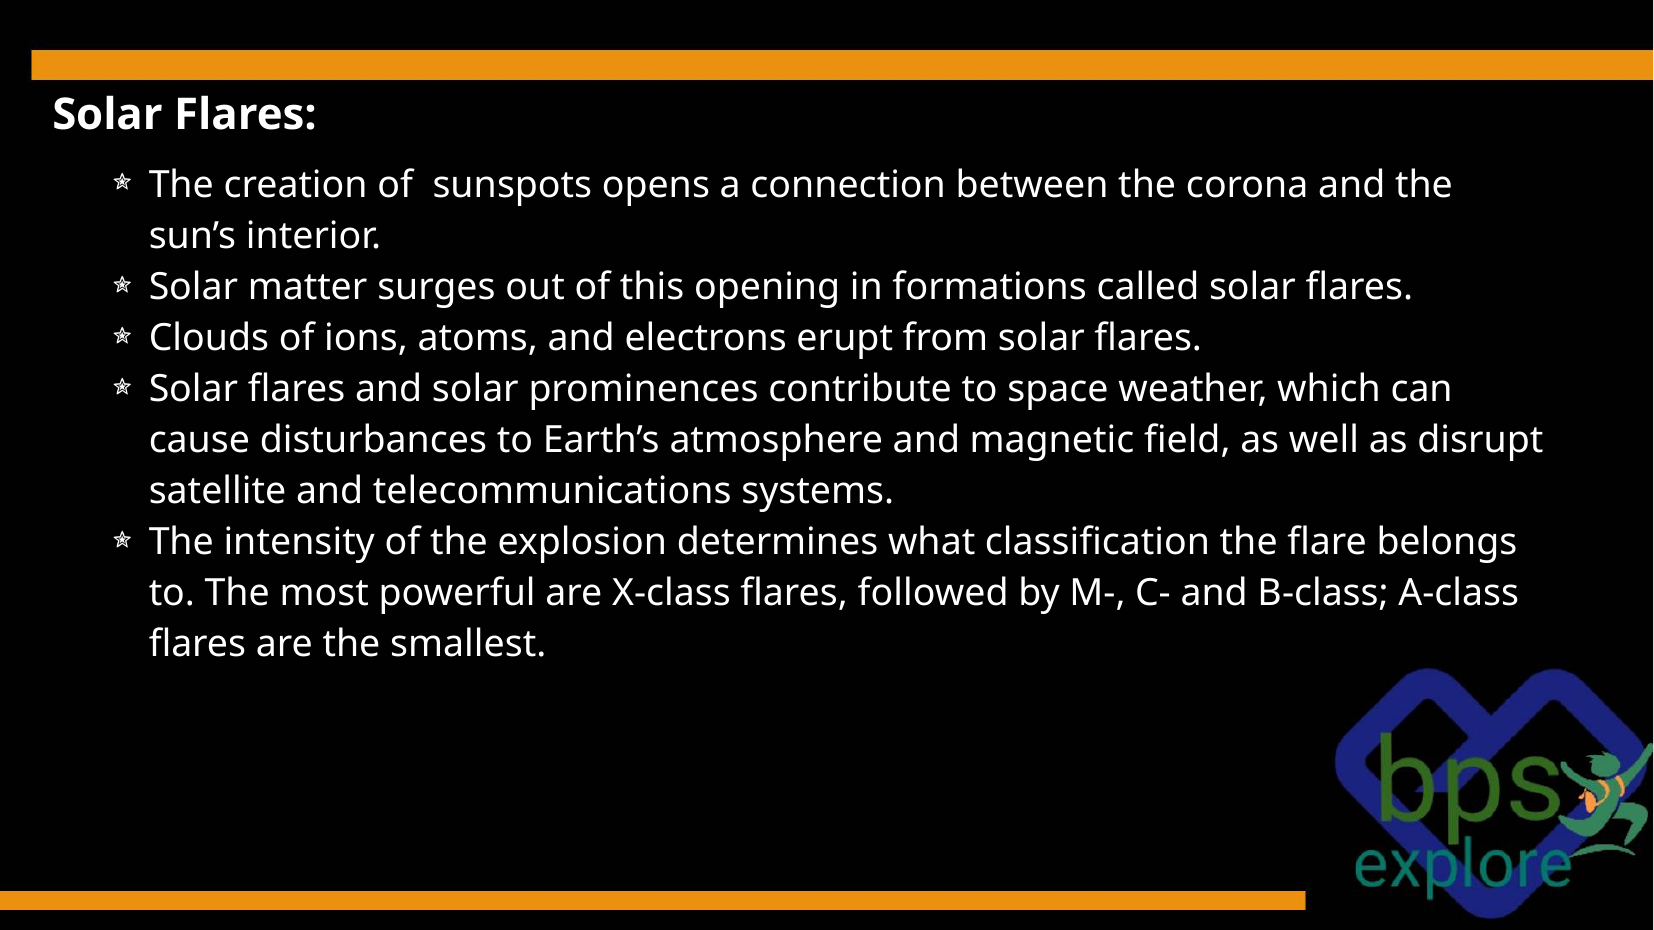

Solar Flares:
The creation of sunspots opens a connection between the corona and the sun’s interior.
Solar matter surges out of this opening in formations called solar flares.
Clouds of ions, atoms, and electrons erupt from solar flares.
Solar flares and solar prominences contribute to space weather, which can cause disturbances to Earth’s atmosphere and magnetic field, as well as disrupt satellite and telecommunications systems.
The intensity of the explosion determines what classification the flare belongs to. The most powerful are X-class flares, followed by M-, C- and B-class; A-class flares are the smallest.